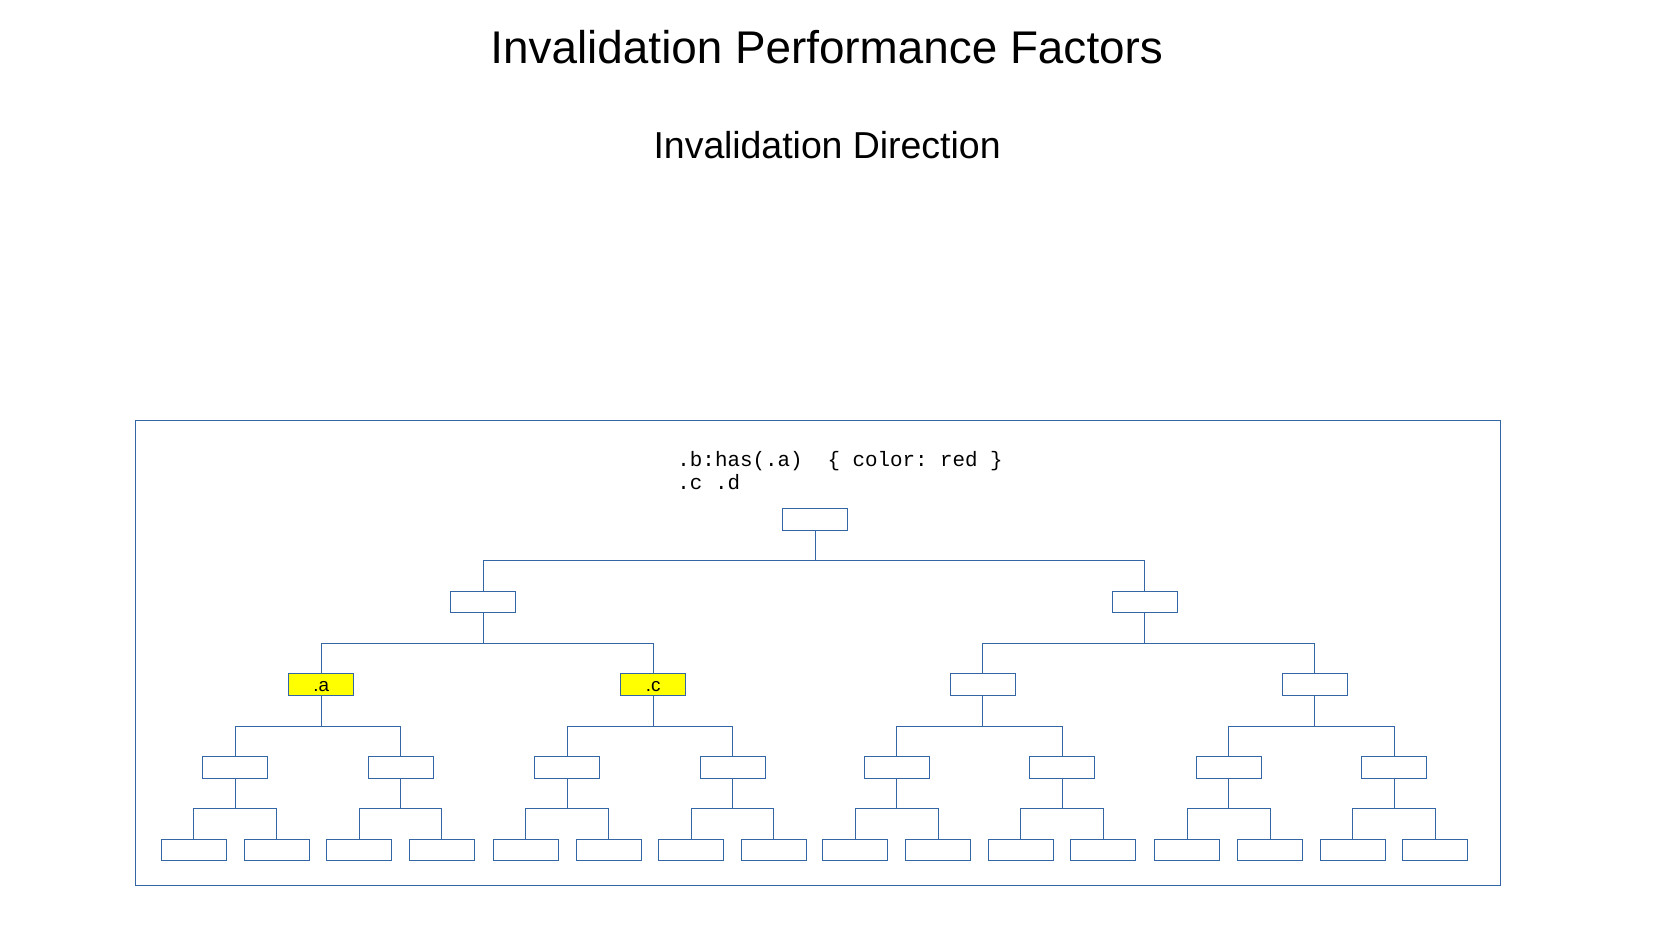

Invalidation Performance Factors
Invalidation Direction
.b:has(.a) { color: red }
.c .d
.a
.c